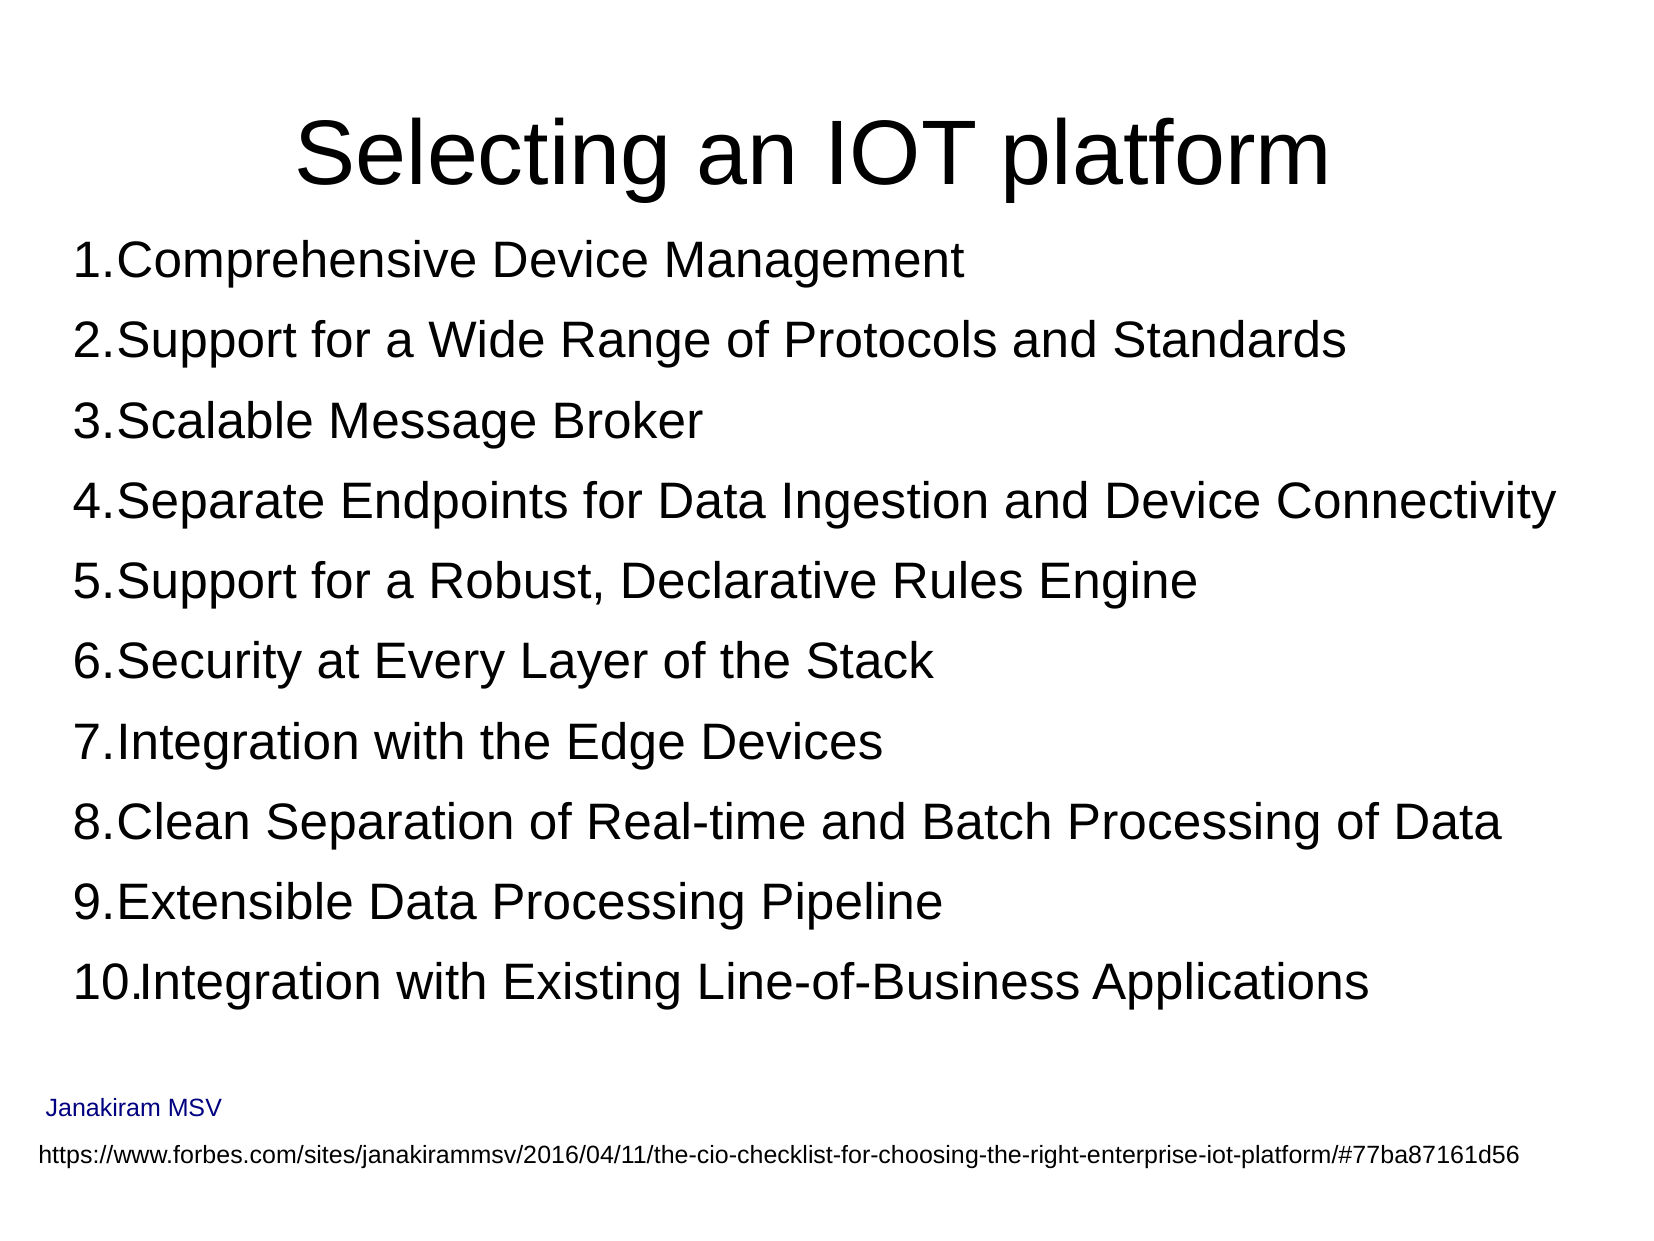

# Selecting an IOT platform
Comprehensive Device Management
Support for a Wide Range of Protocols and Standards
Scalable Message Broker
Separate Endpoints for Data Ingestion and Device Connectivity
Support for a Robust, Declarative Rules Engine
Security at Every Layer of the Stack
Integration with the Edge Devices
Clean Separation of Real-time and Batch Processing of Data
Extensible Data Processing Pipeline
Integration with Existing Line-of-Business Applications
Janakiram MSV
https://www.forbes.com/sites/janakirammsv/2016/04/11/the-cio-checklist-for-choosing-the-right-enterprise-iot-platform/#77ba87161d56